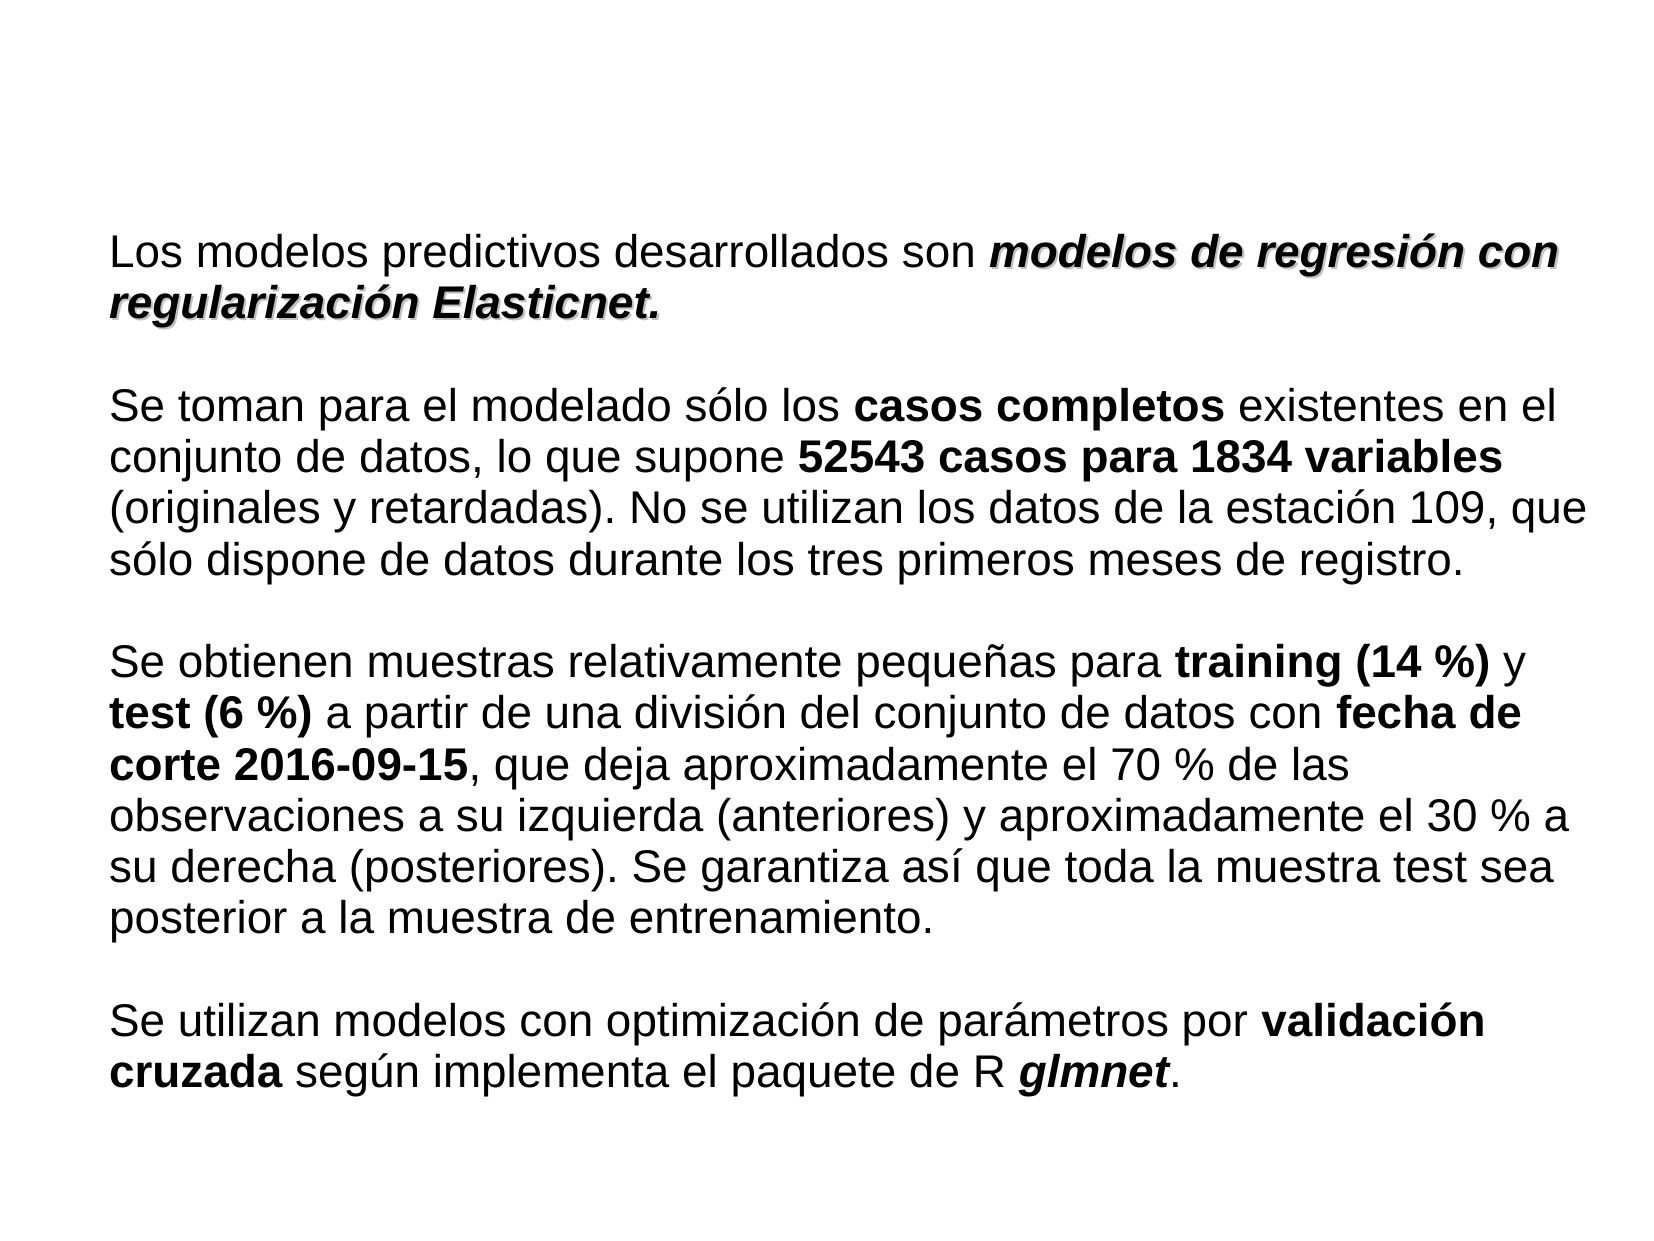

Los modelos predictivos desarrollados son modelos de regresión con
regularización Elasticnet.
Se toman para el modelado sólo los casos completos existentes en el
conjunto de datos, lo que supone 52543 casos para 1834 variables
(originales y retardadas). No se utilizan los datos de la estación 109, que
sólo dispone de datos durante los tres primeros meses de registro.
Se obtienen muestras relativamente pequeñas para training (14 %) y test (6 %) a partir de una división del conjunto de datos con fecha de corte 2016-09-15, que deja aproximadamente el 70 % de las observaciones a su izquierda (anteriores) y aproximadamente el 30 % a su derecha (posteriores). Se garantiza así que toda la muestra test sea posterior a la muestra de entrenamiento.
Se utilizan modelos con optimización de parámetros por validación
cruzada según implementa el paquete de R glmnet.